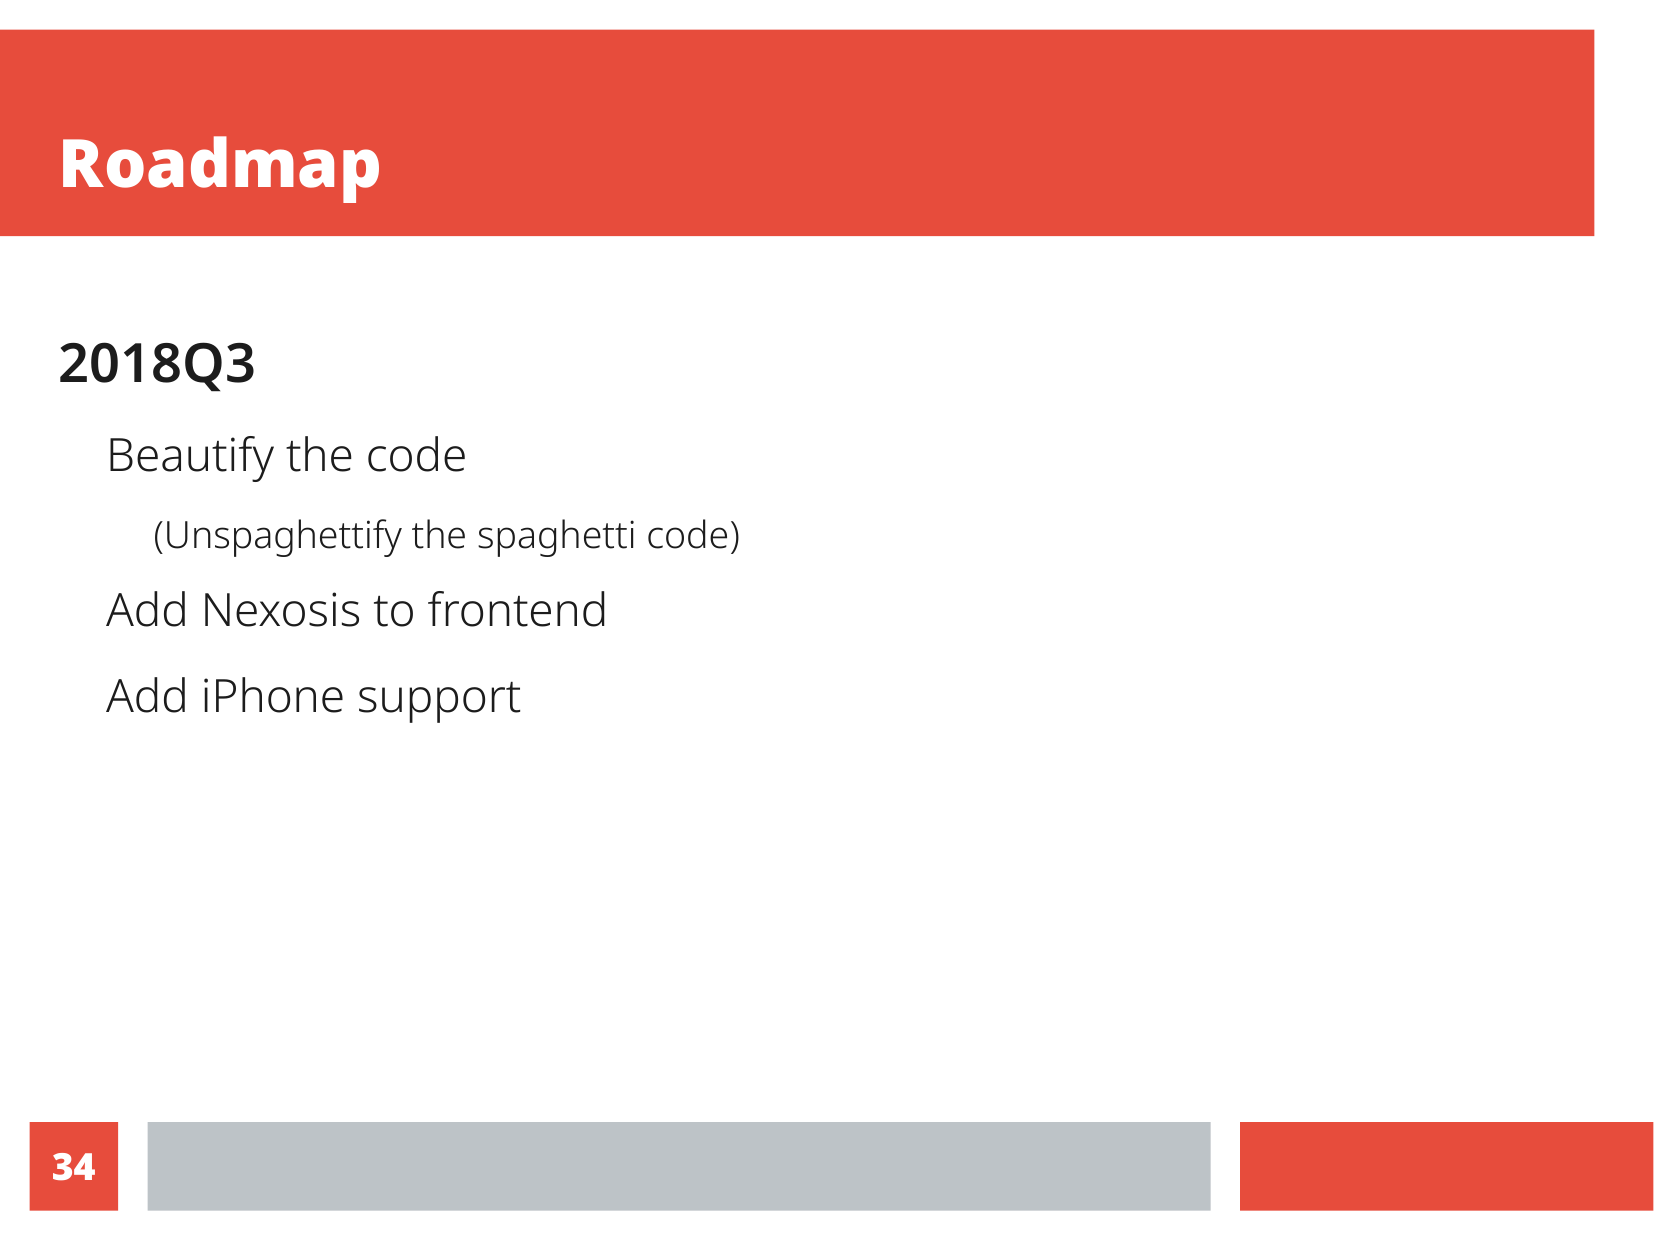

# Roadmap
2018Q3
Beautify the code
(Unspaghettify the spaghetti code)
Add Nexosis to frontend
Add iPhone support
34